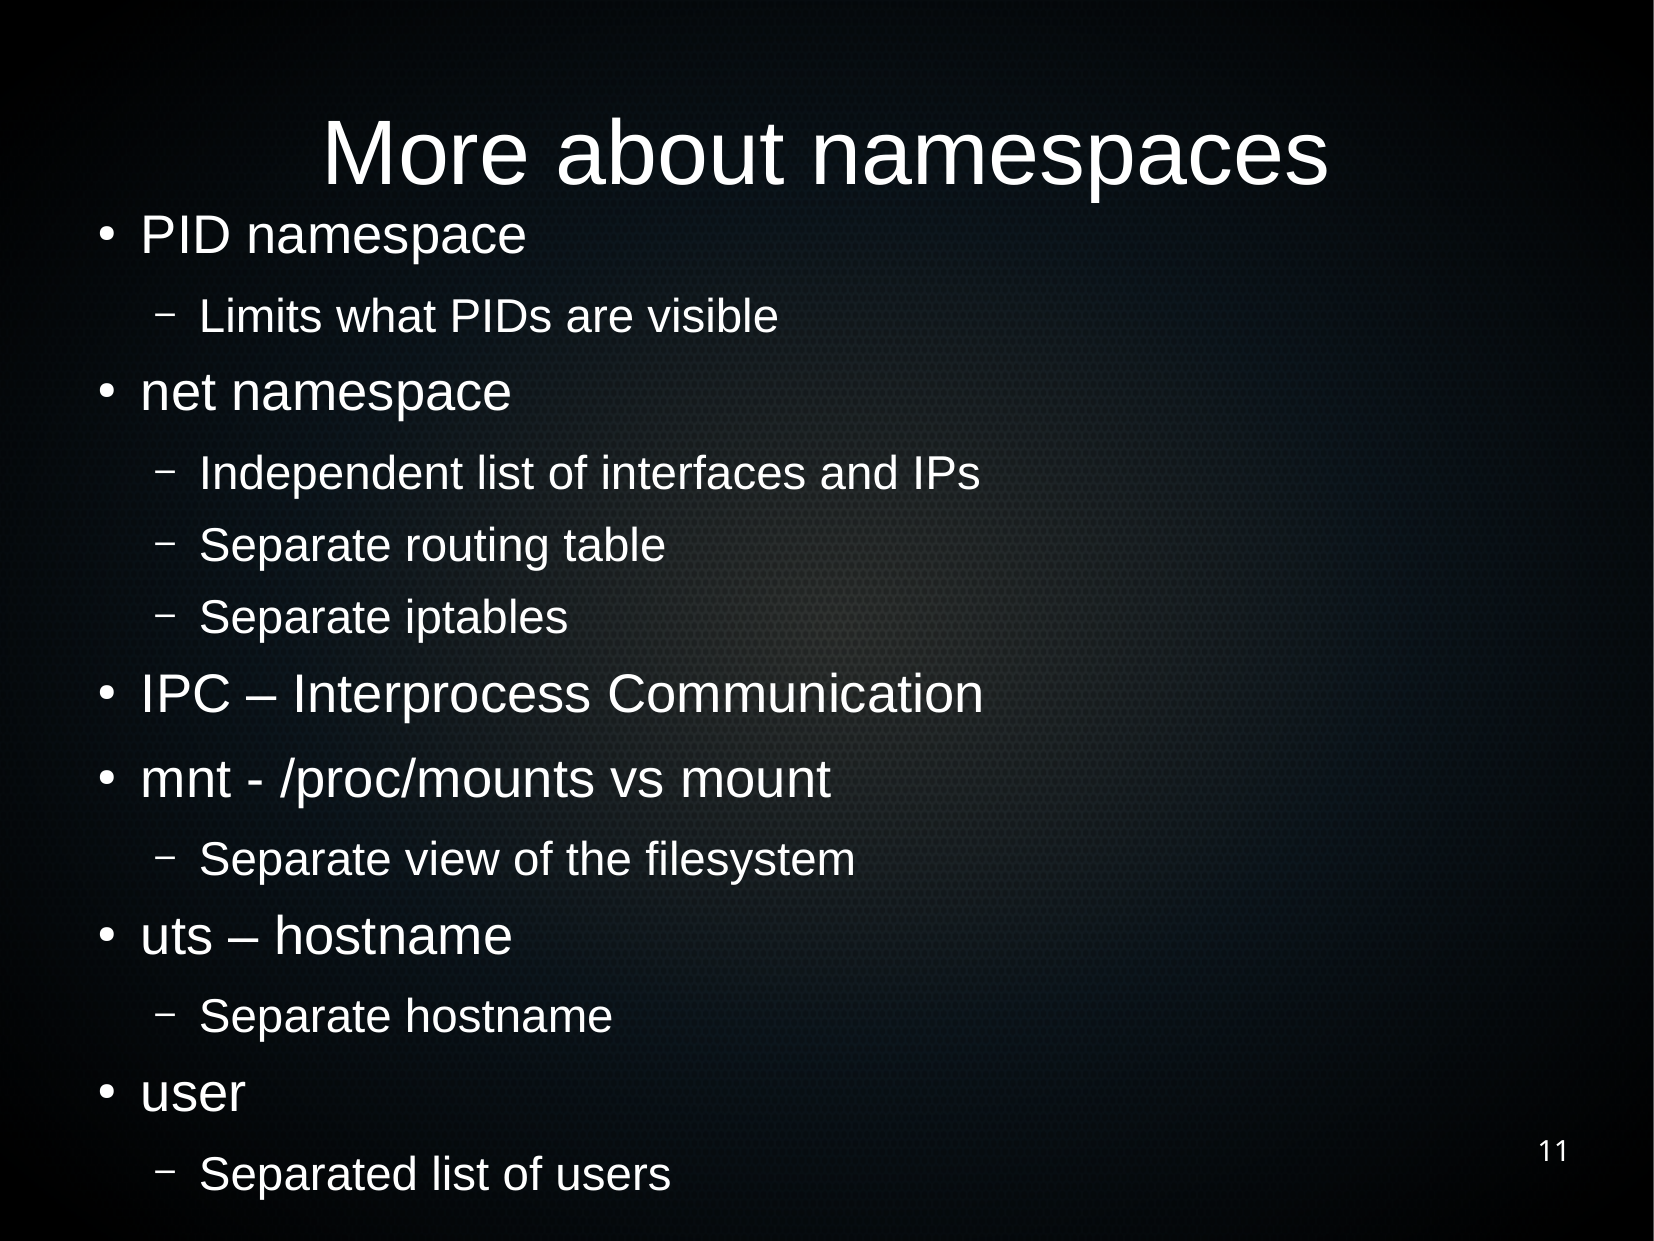

# More about namespaces
PID namespace
Limits what PIDs are visible
net namespace
Independent list of interfaces and IPs
Separate routing table
Separate iptables
IPC – Interprocess Communication
mnt - /proc/mounts vs mount
Separate view of the filesystem
uts – hostname
Separate hostname
user
Separated list of users
11